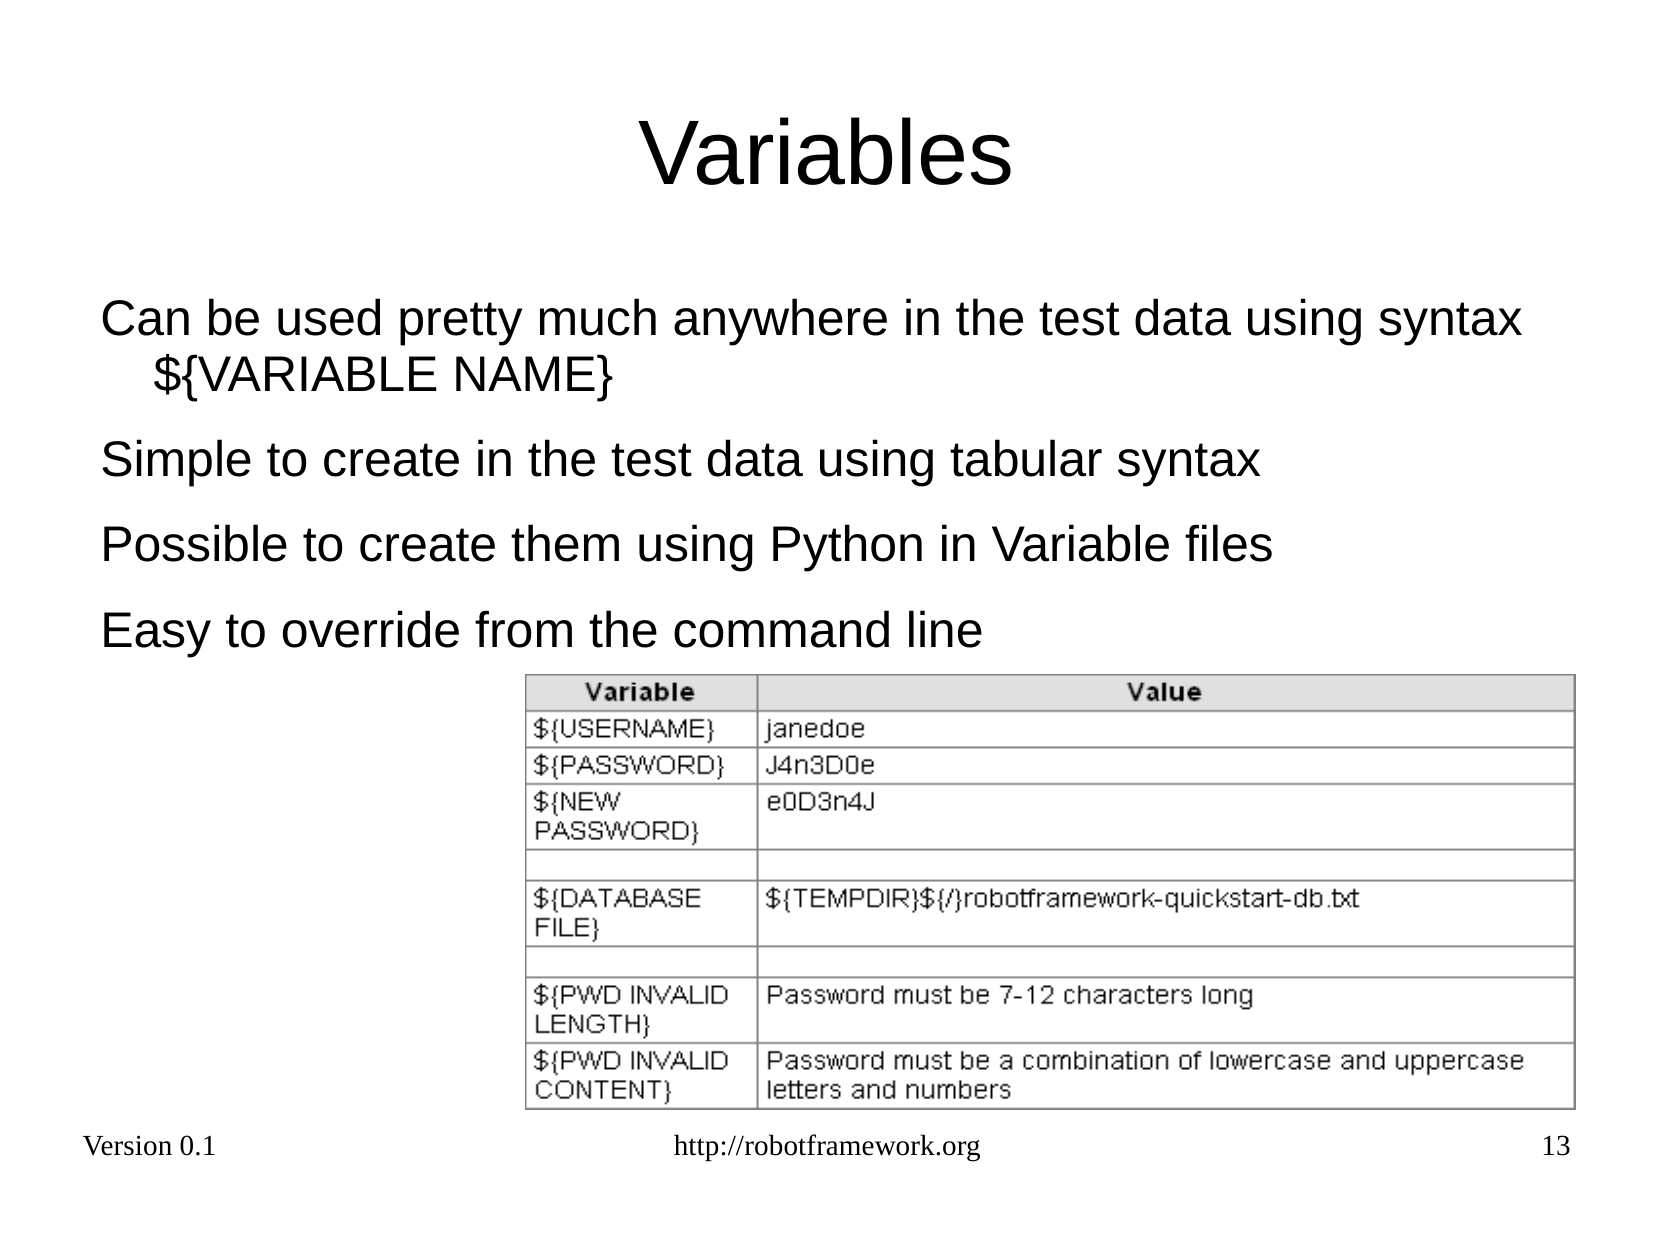

# Variables
Can be used pretty much anywhere in the test data using syntax ${VARIABLE NAME}
Simple to create in the test data using tabular syntax
Possible to create them using Python in Variable files
Easy to override from the command line
Version 0.1
http://robotframework.org
13